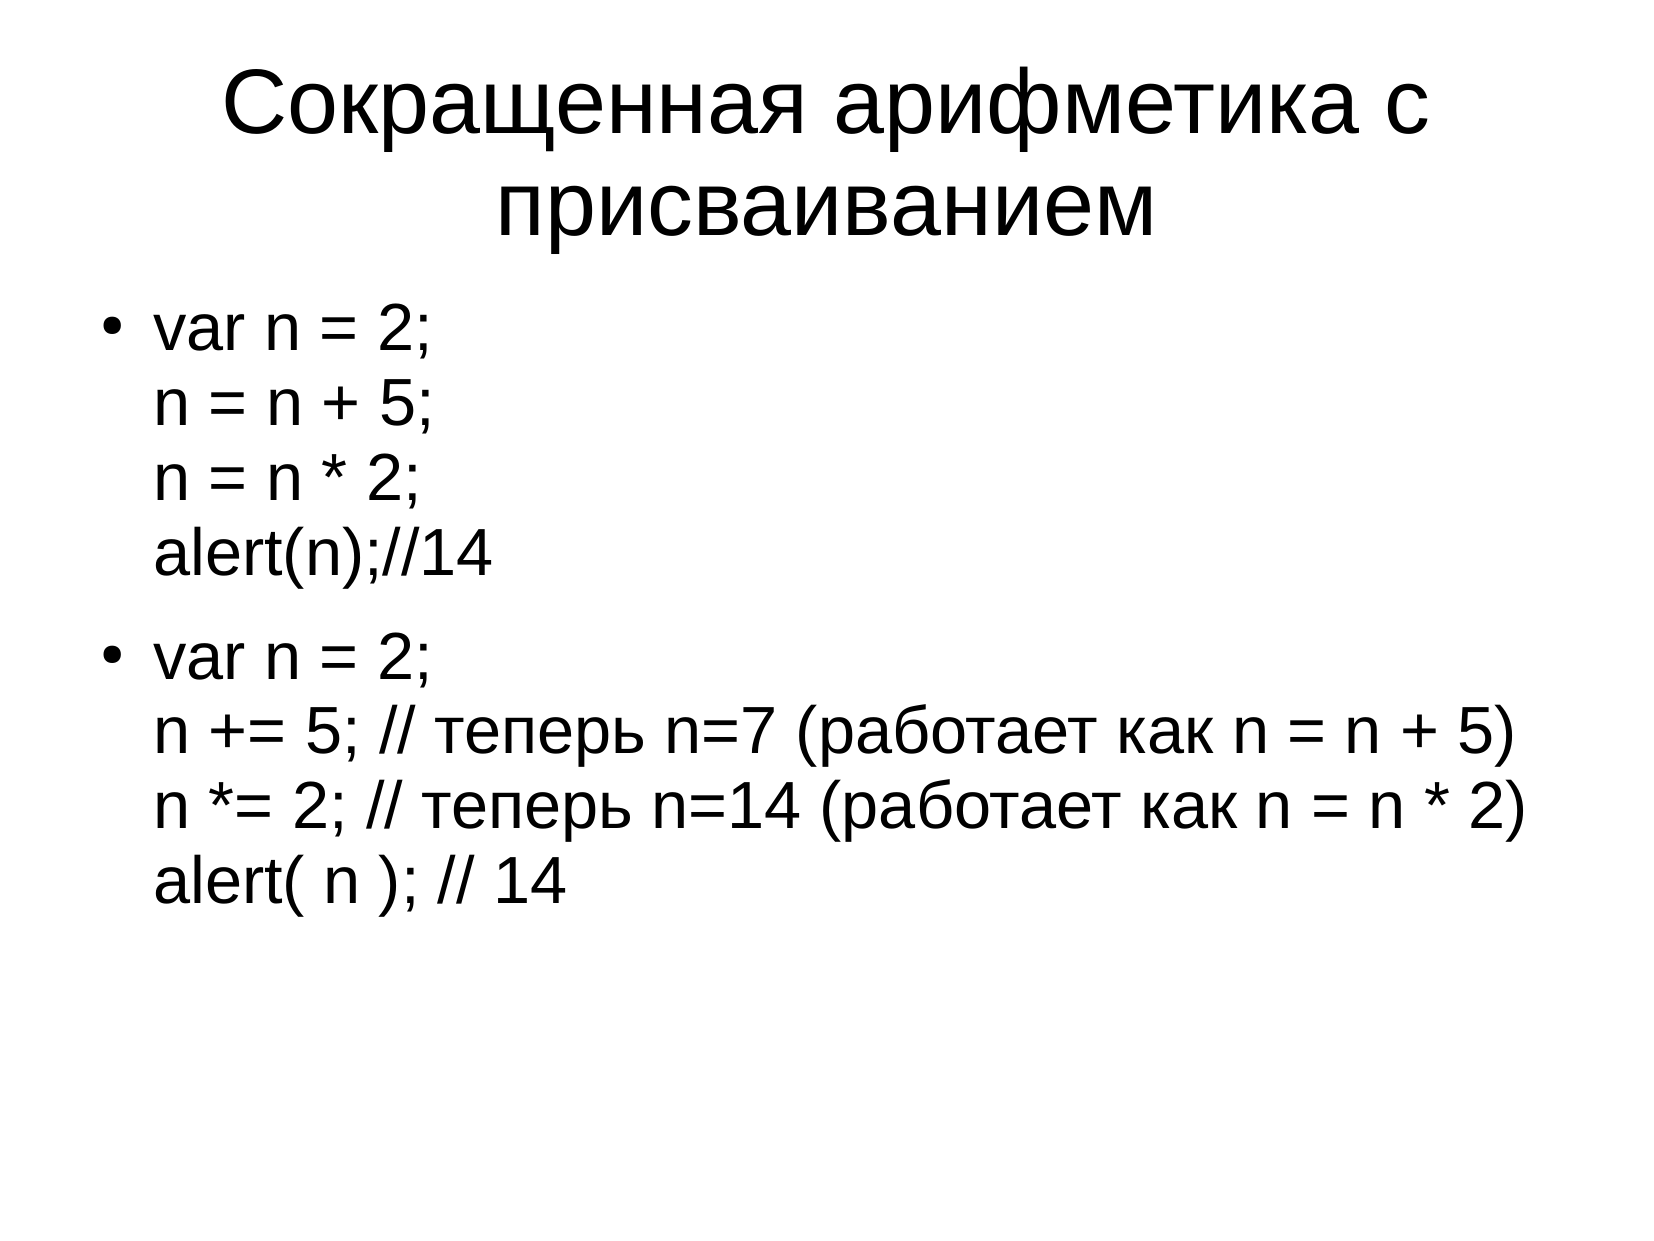

# Сокращенная арифметика с присваиванием
var n = 2;
n = n + 5;
n = n * 2;
alert(n);//14
var n = 2;
n += 5; // теперь n=7 (работает как n = n + 5)
n *= 2; // теперь n=14 (работает как n = n * 2)
alert( n ); // 14